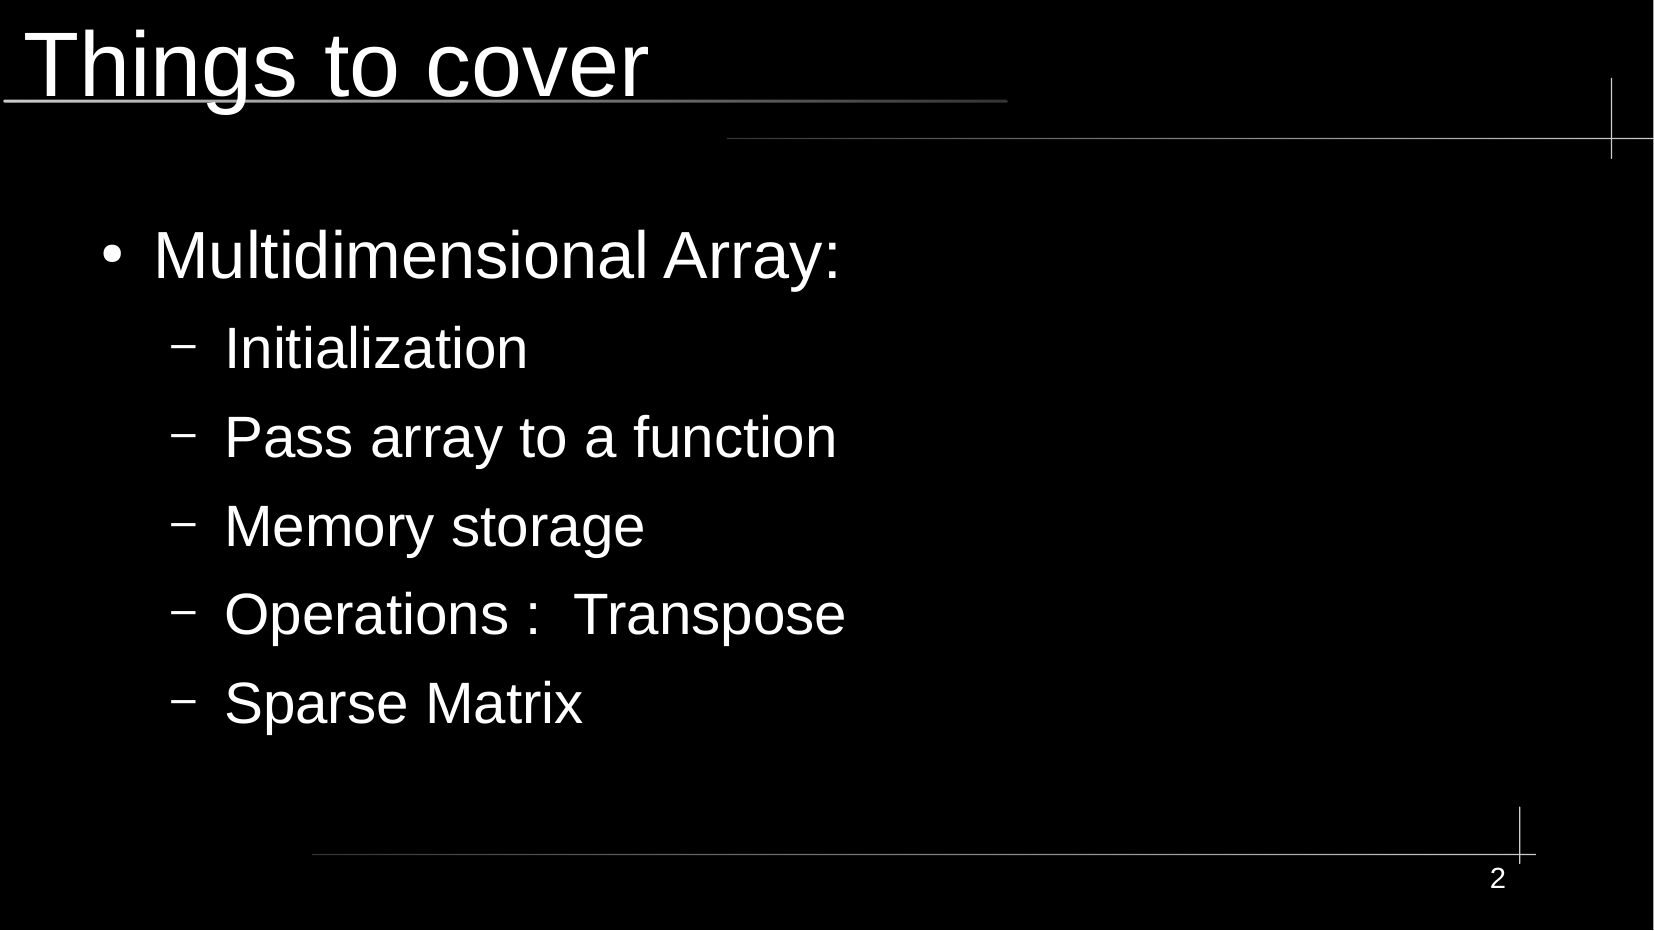

# Things to cover
Multidimensional Array:
Initialization
Pass array to a function
Memory storage
Operations : Transpose
Sparse Matrix
2